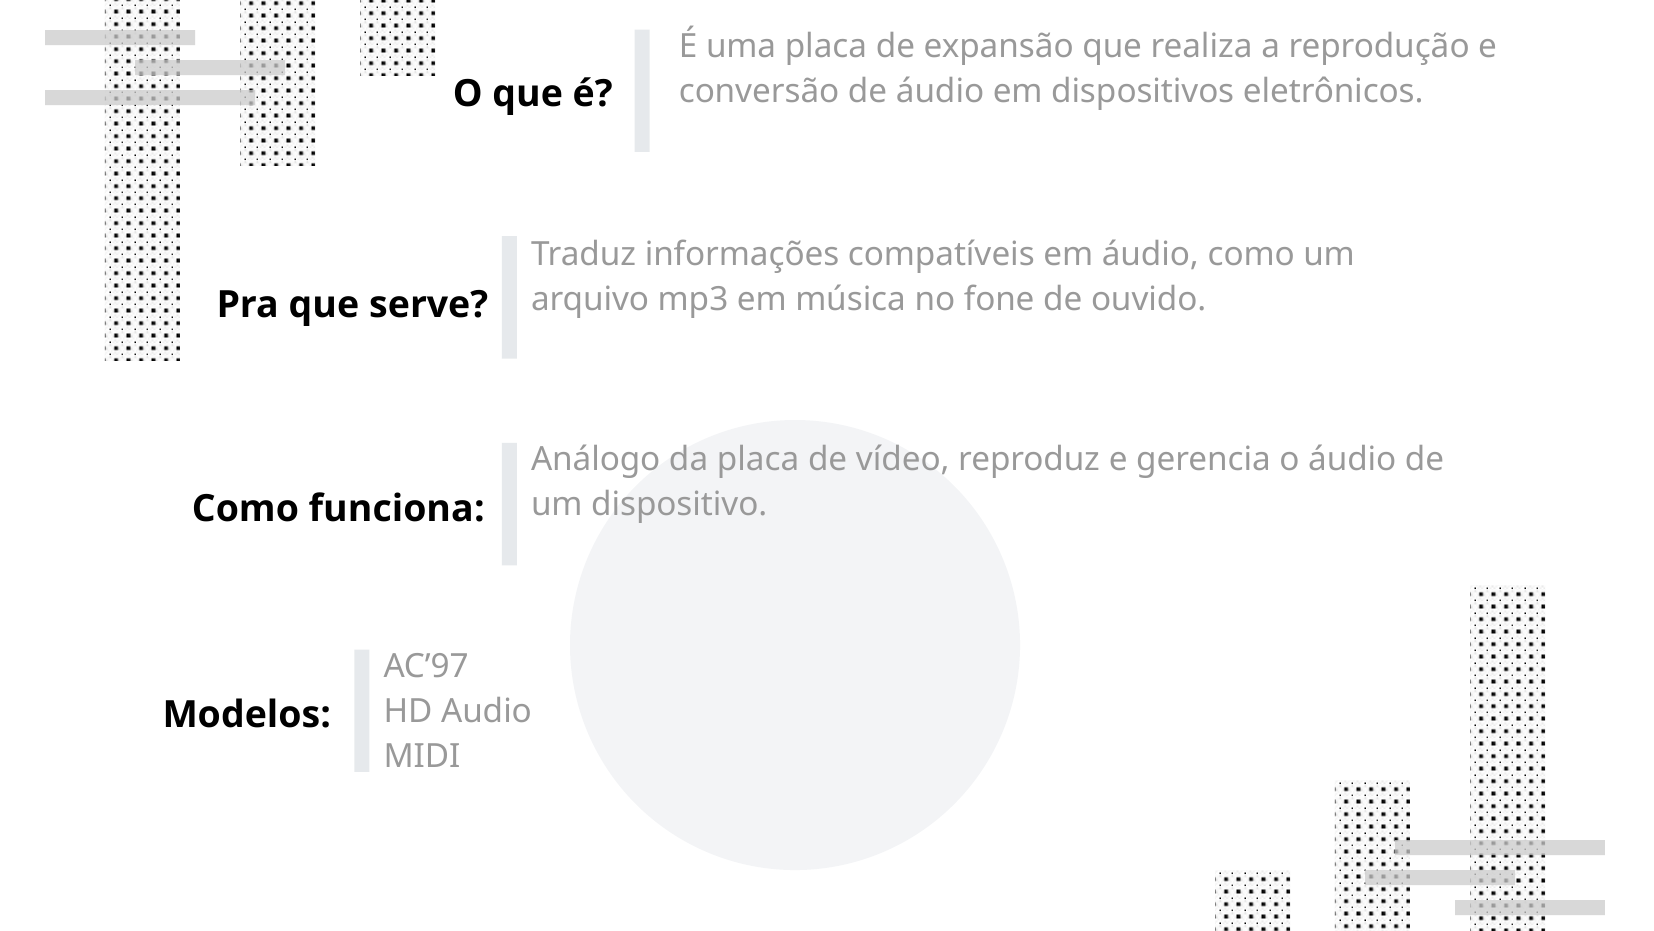

É uma placa de expansão que realiza a reprodução e conversão de áudio em dispositivos eletrônicos.
O que é?
Traduz informações compatíveis em áudio, como um arquivo mp3 em música no fone de ouvido.
Pra que serve?
Análogo da placa de vídeo, reproduz e gerencia o áudio de um dispositivo.
Como funciona:
AC’97
HD Audio
MIDI
Modelos: